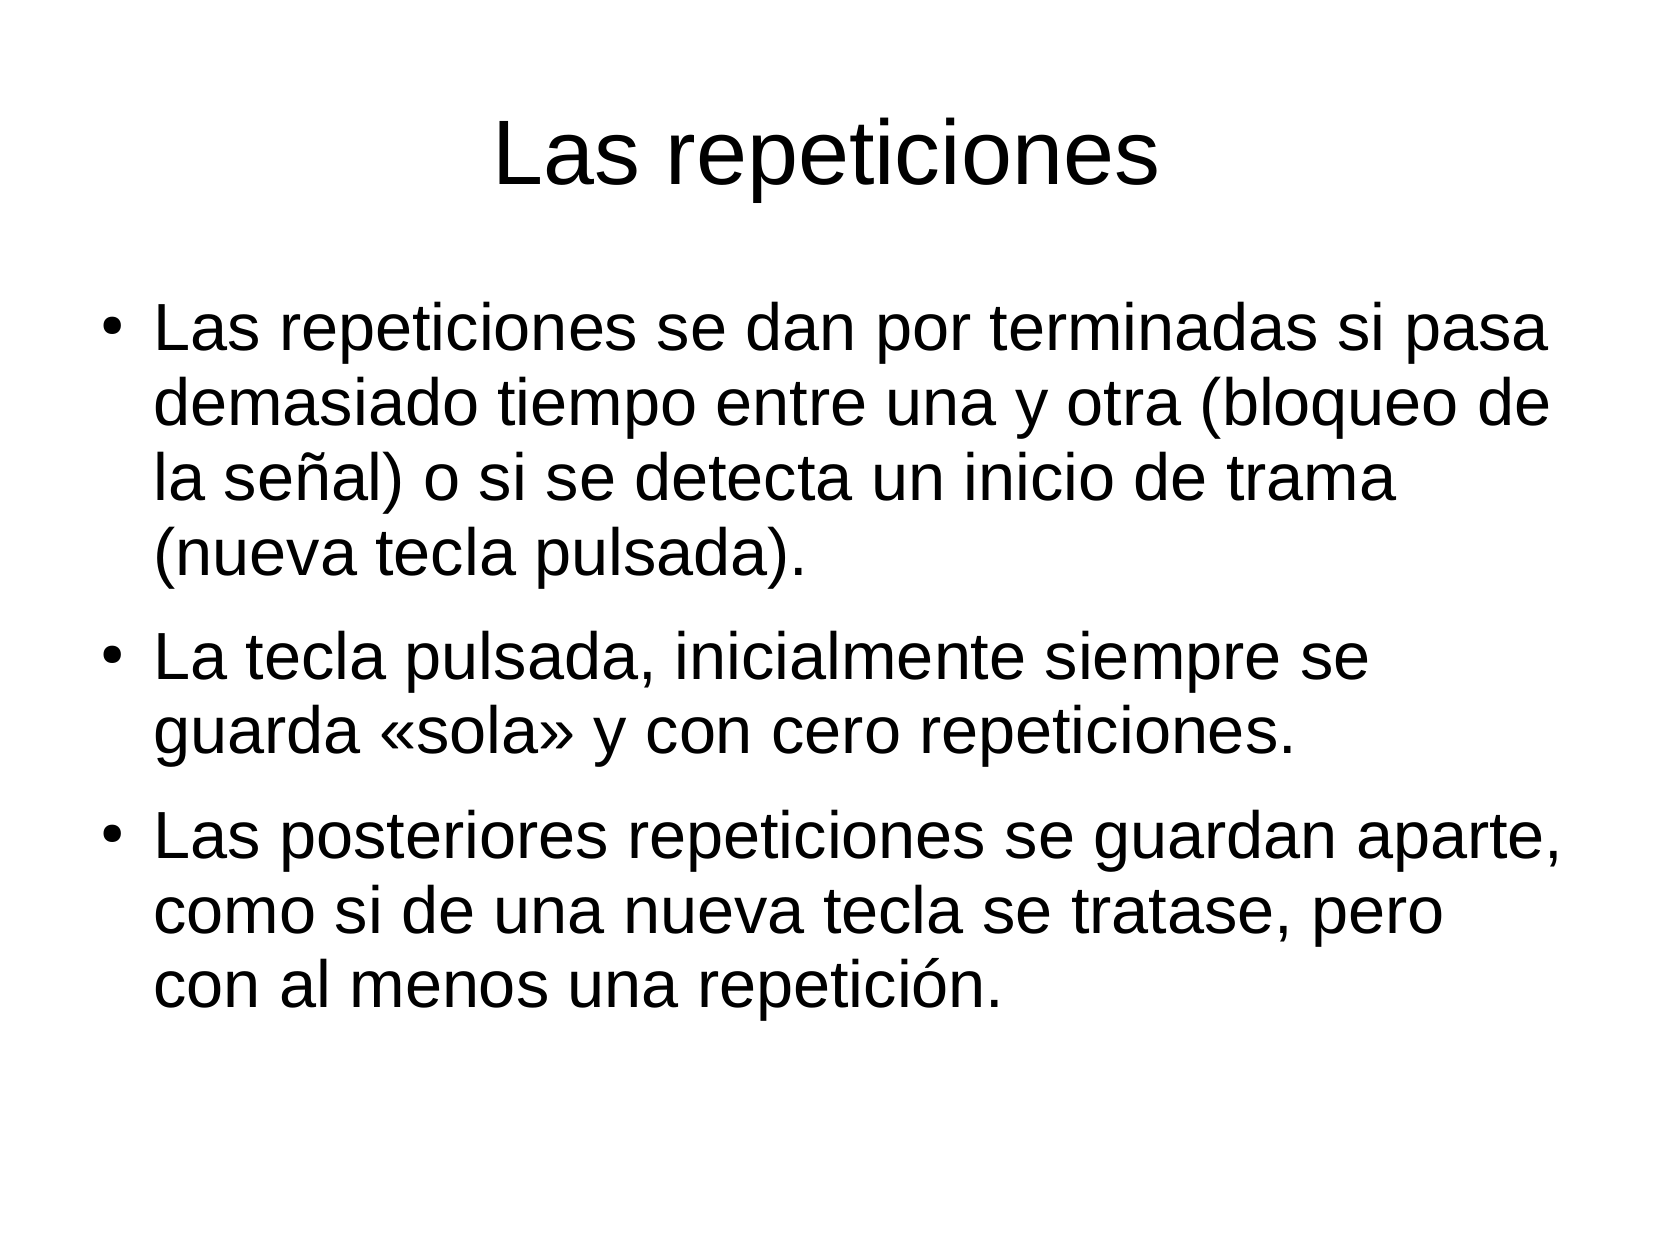

# Las repeticiones
Las repeticiones se dan por terminadas si pasa demasiado tiempo entre una y otra (bloqueo de la señal) o si se detecta un inicio de trama (nueva tecla pulsada).
La tecla pulsada, inicialmente siempre se guarda «sola» y con cero repeticiones.
Las posteriores repeticiones se guardan aparte, como si de una nueva tecla se tratase, pero con al menos una repetición.